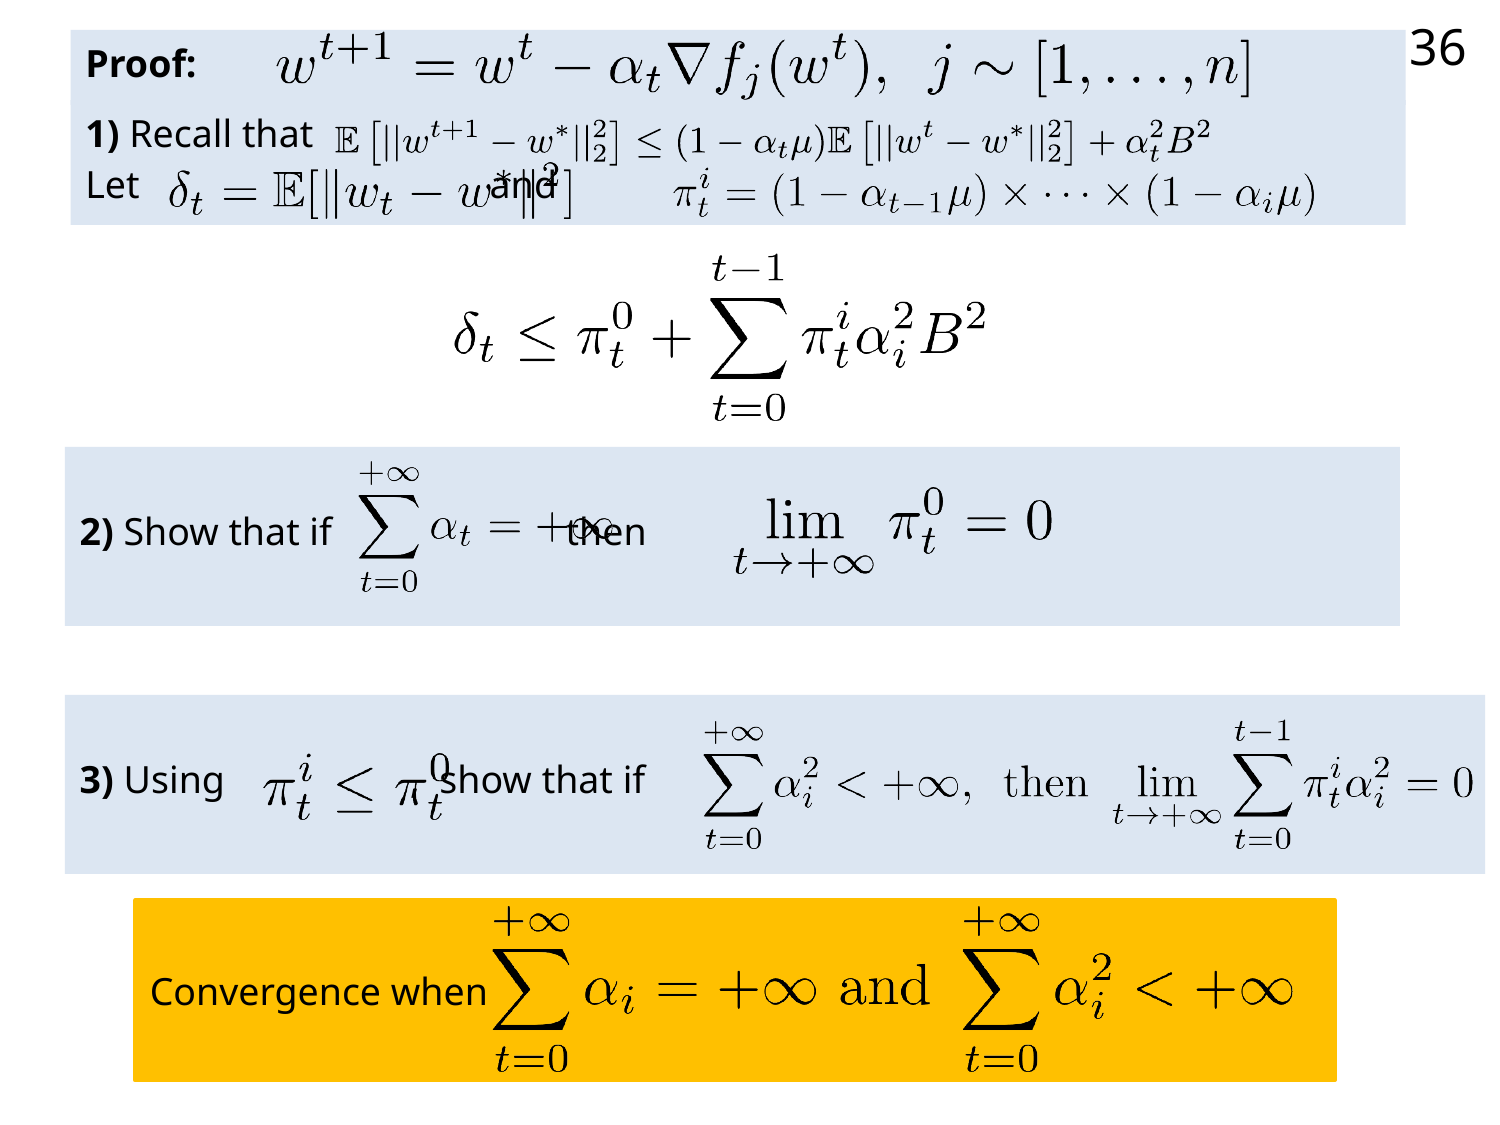

Proof:
1) Recall that
Let and
2) Show that if then
3) Using , show that if
Convergence when